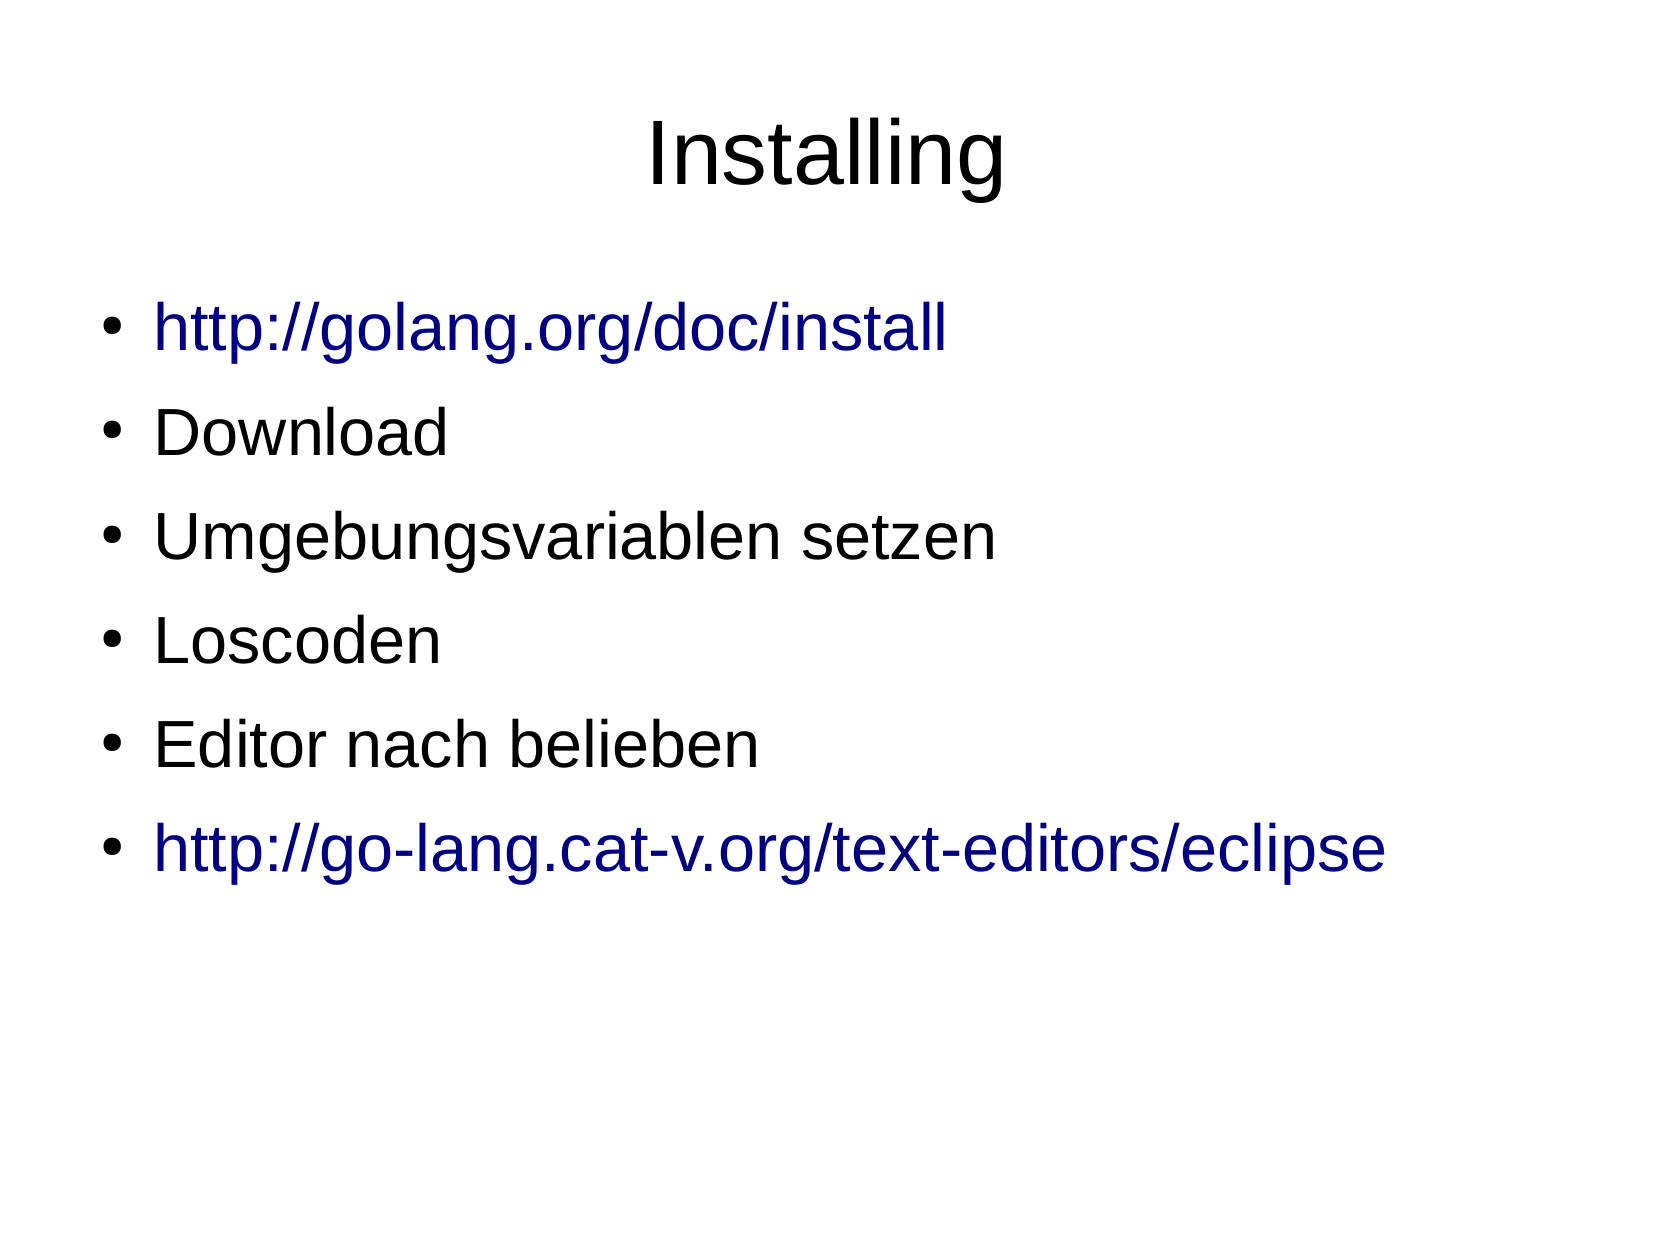

# Installing
http://golang.org/doc/install
Download
Umgebungsvariablen setzen
Loscoden
Editor nach belieben
http://go-lang.cat-v.org/text-editors/eclipse